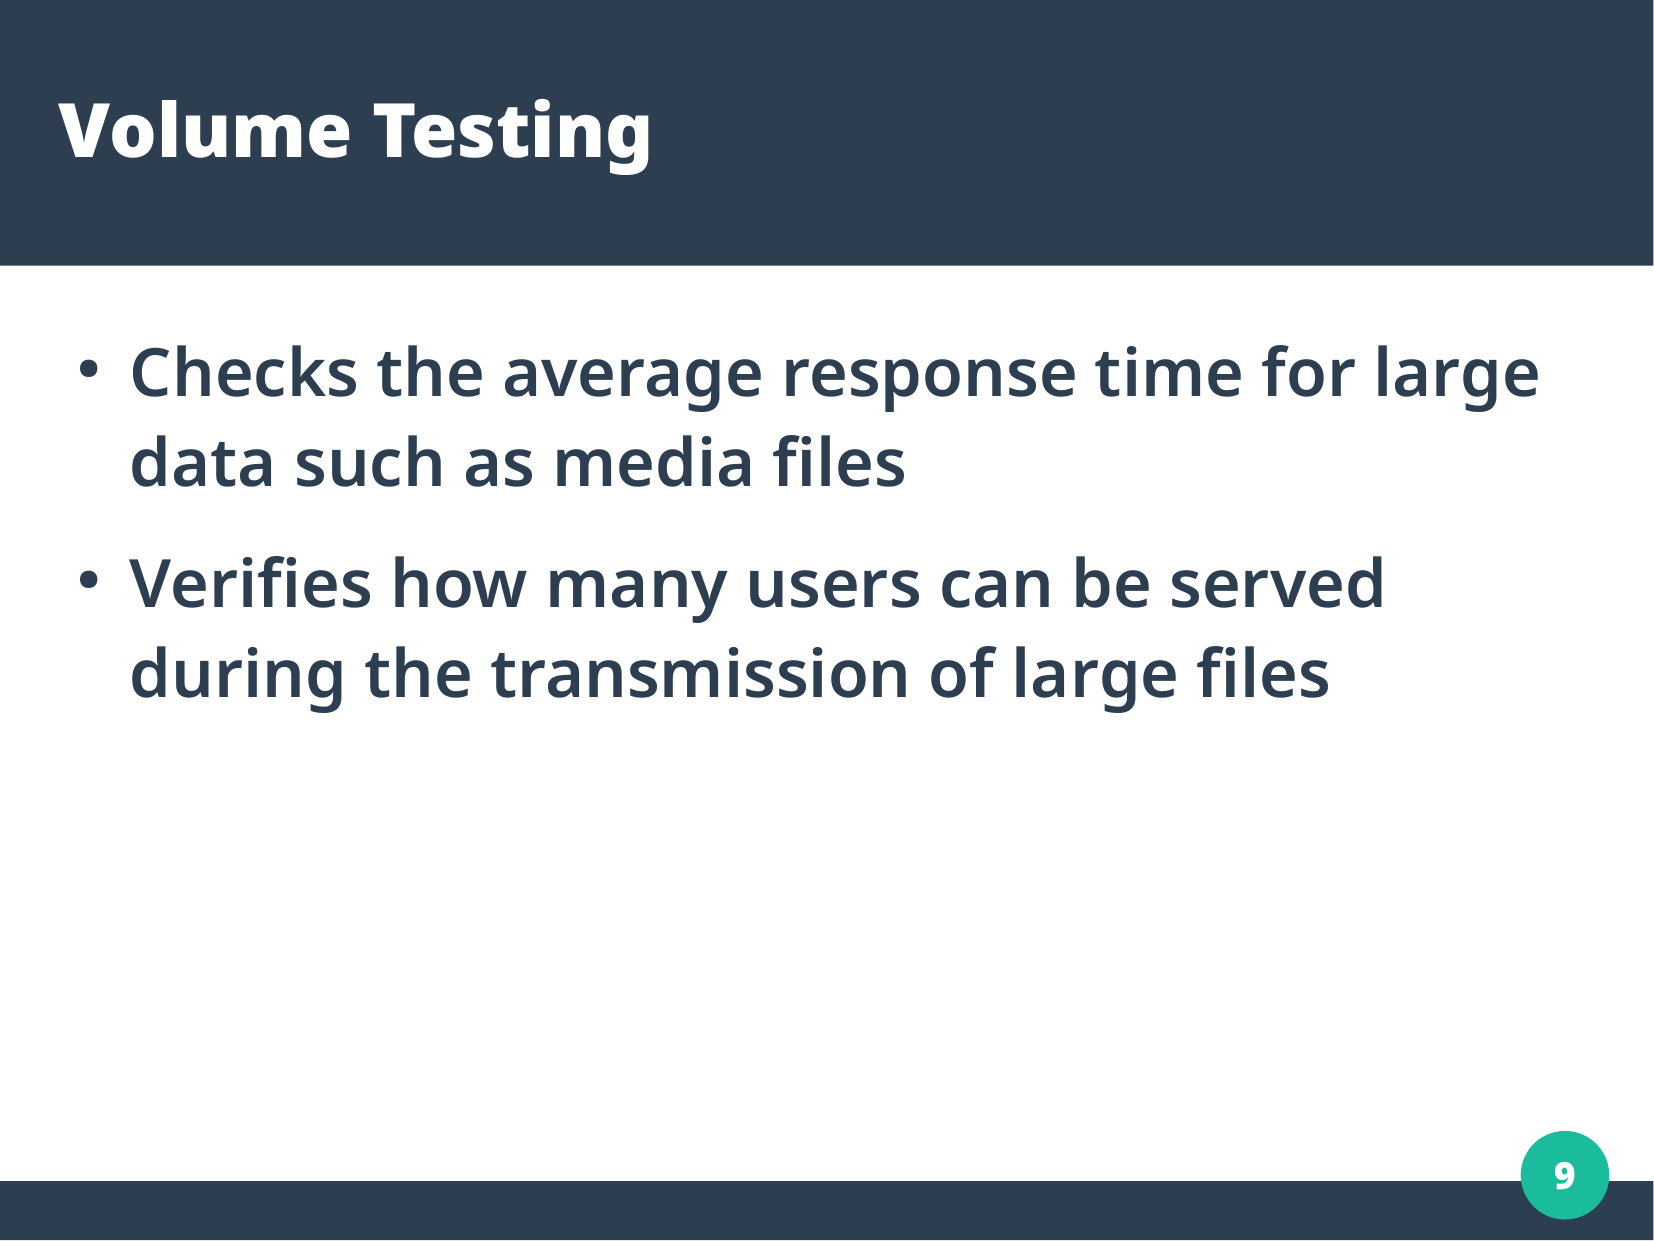

# Volume Testing
Checks the average response time for large data such as media files
Verifies how many users can be served during the transmission of large files
9